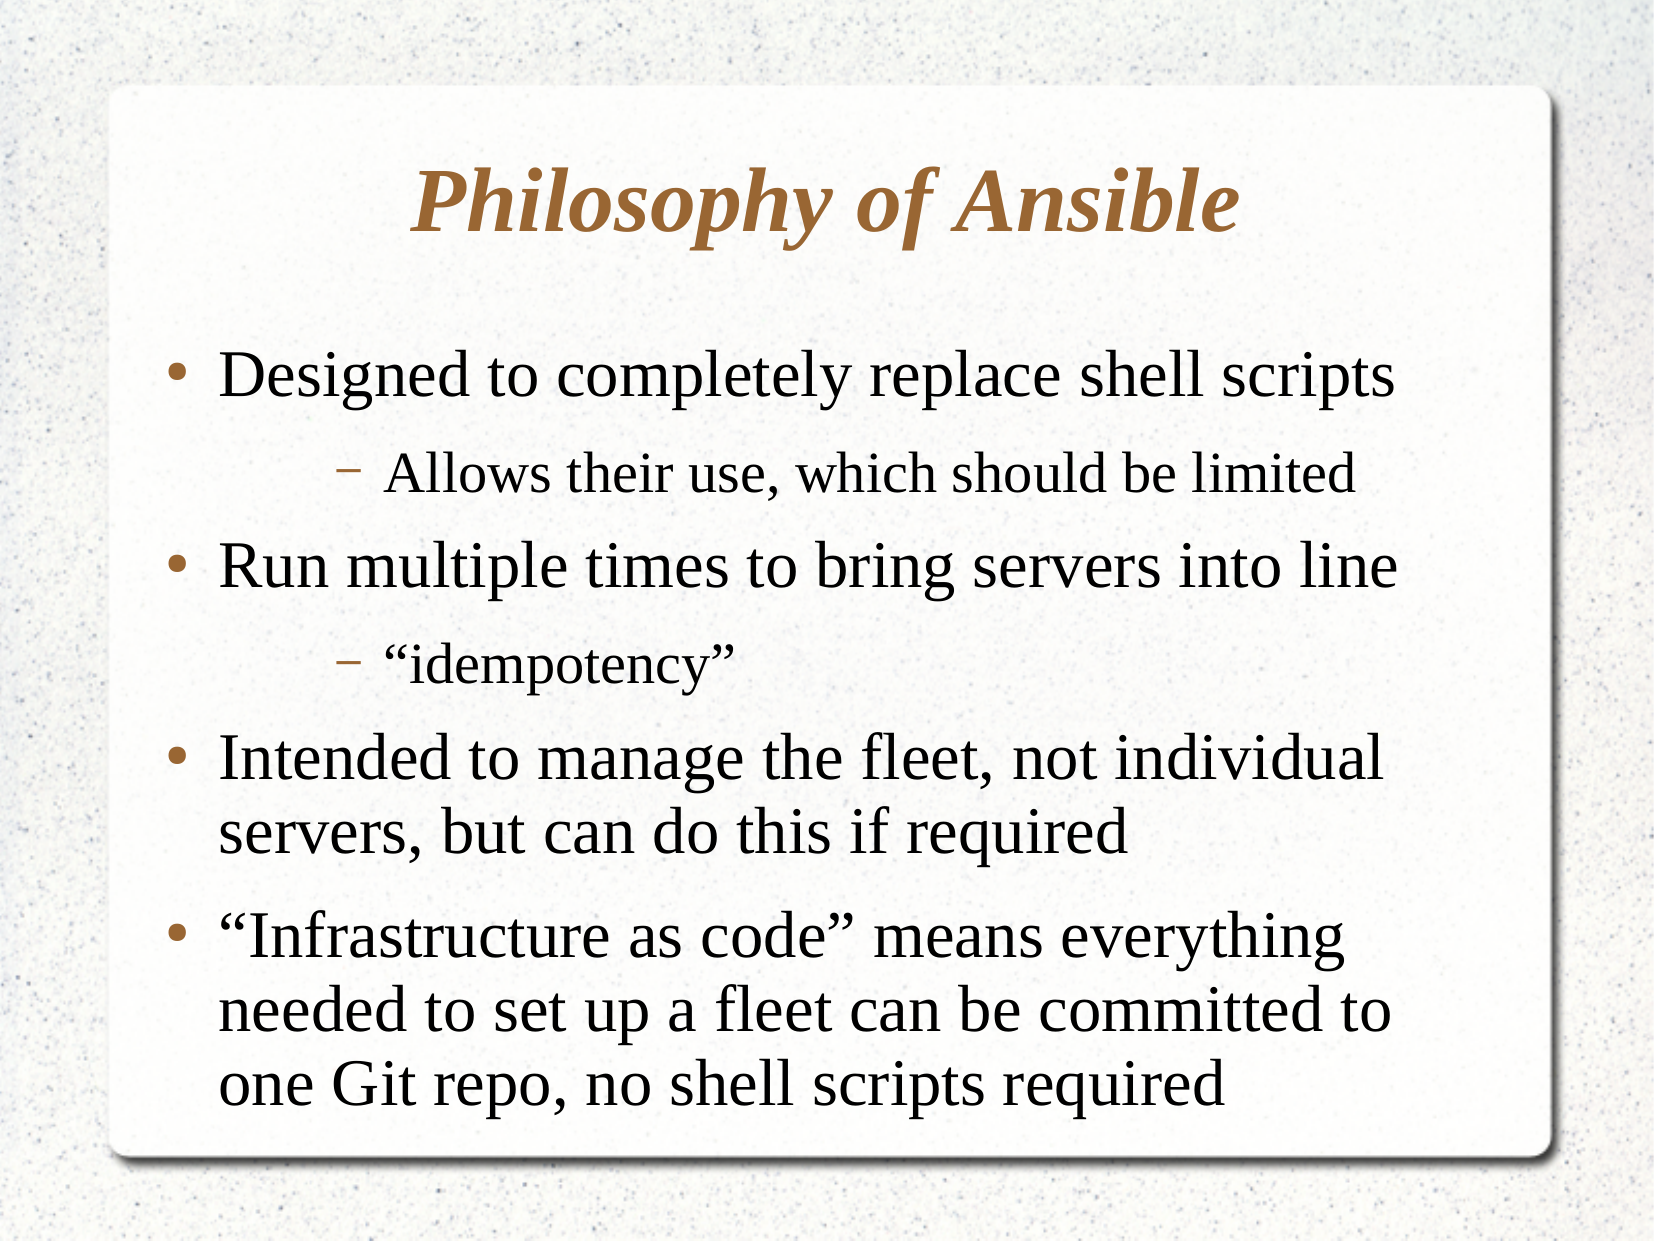

# Philosophy of Ansible
Designed to completely replace shell scripts
Allows their use, which should be limited
Run multiple times to bring servers into line
“idempotency”
Intended to manage the fleet, not individual servers, but can do this if required
“Infrastructure as code” means everything needed to set up a fleet can be committed to one Git repo, no shell scripts required